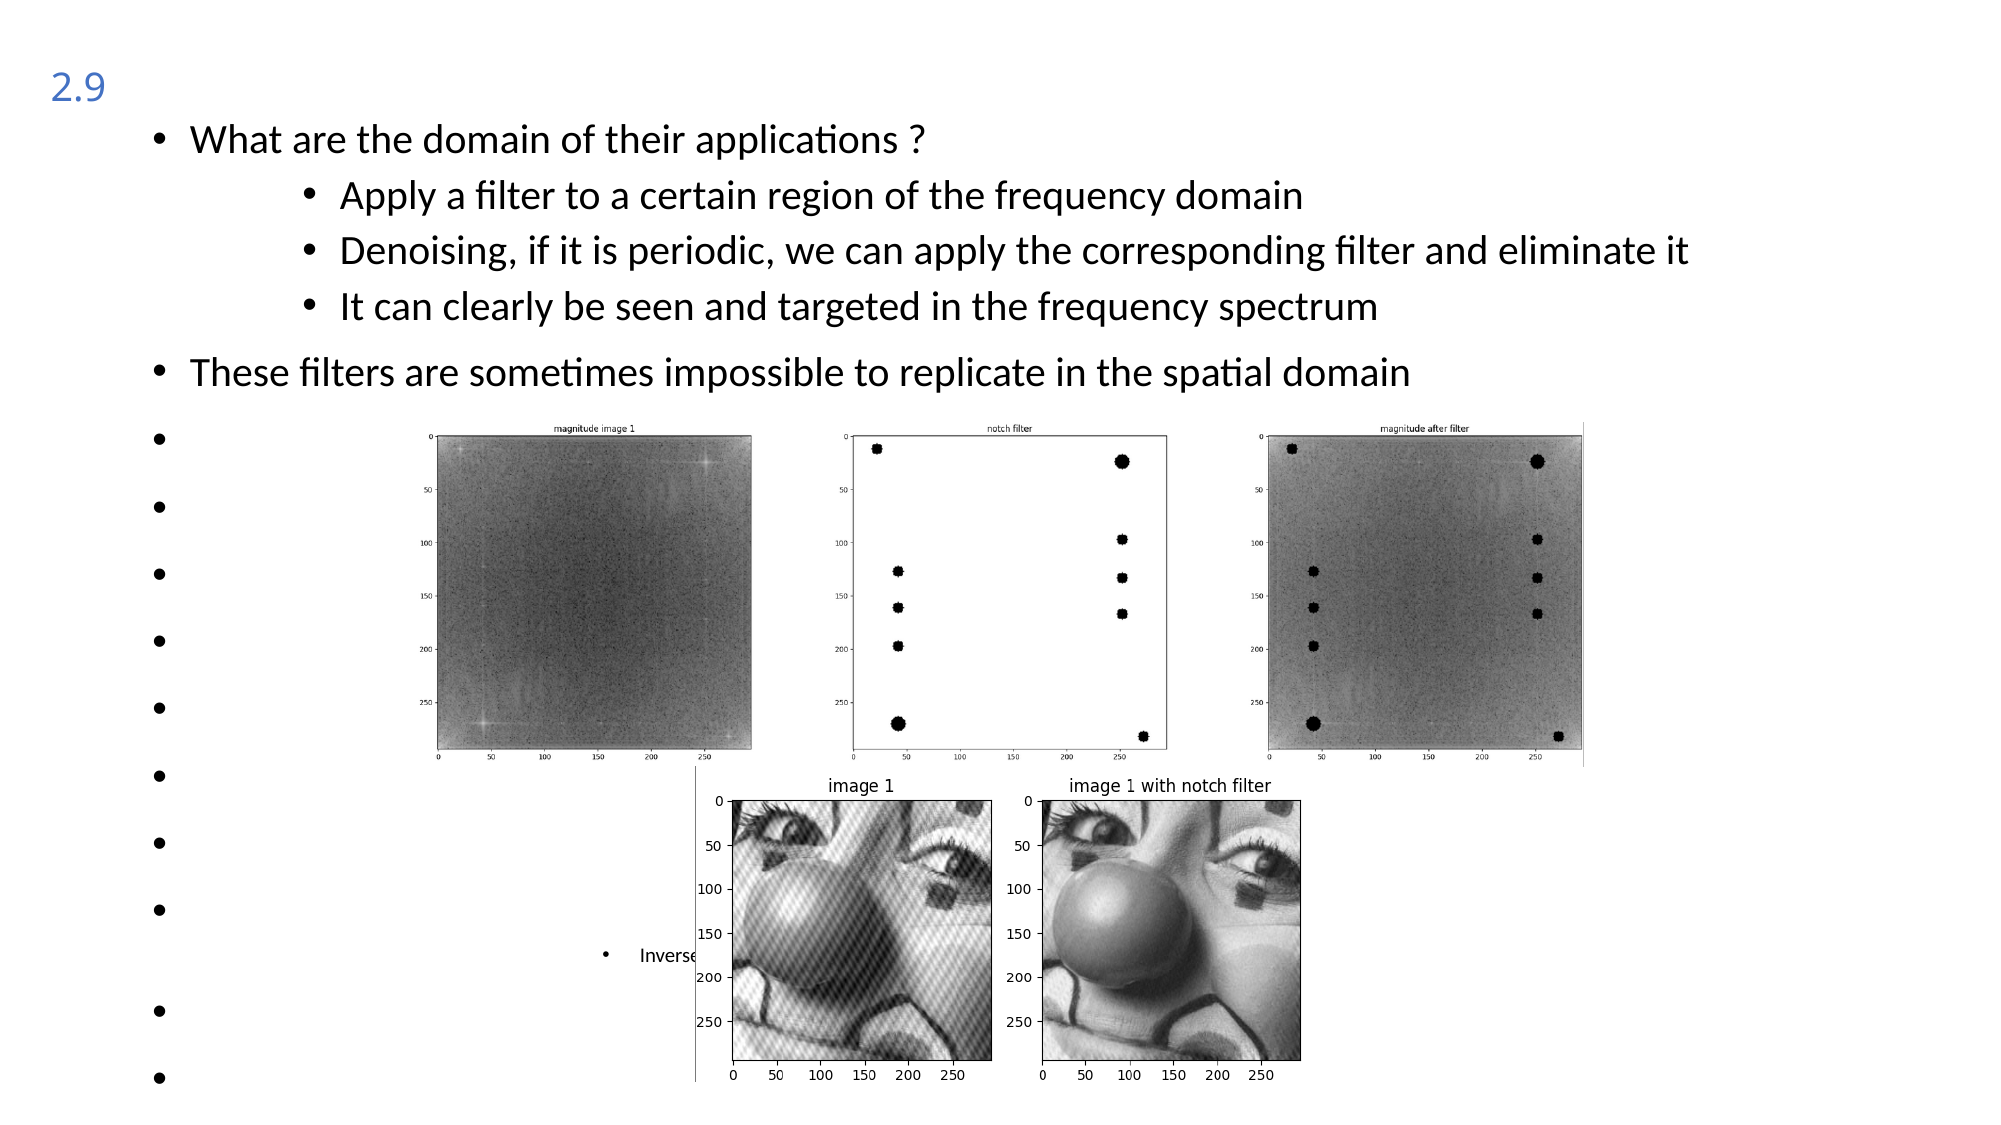

2.9
# What are the domain of their applications ?
Apply a filter to a certain region of the frequency domain
Denoising, if it is periodic, we can apply the corresponding filter and eliminate it
It can clearly be seen and targeted in the frequency spectrum
These filters are sometimes impossible to replicate in the spatial domain
Inverse half toning